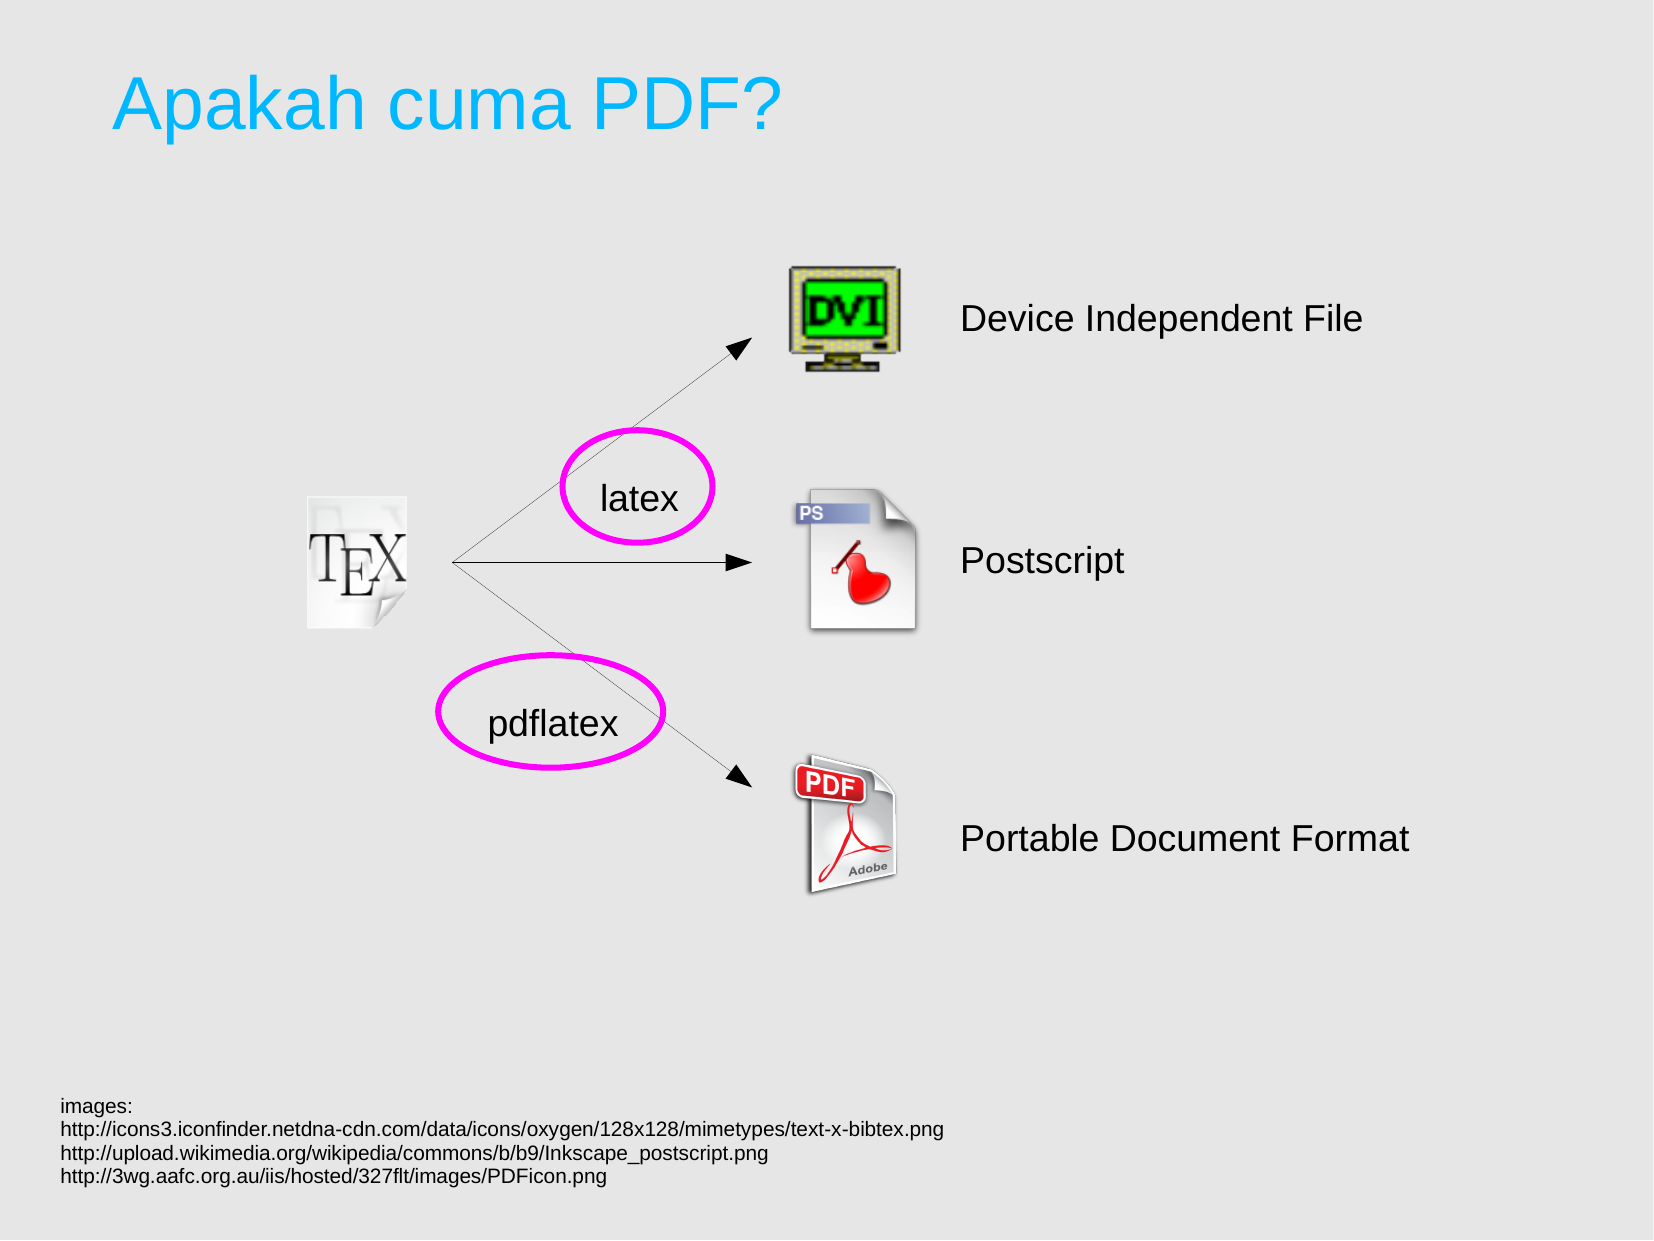

# Apakah cuma PDF?
Device Independent File
latex
Postscript
pdflatex
Portable Document Format
images:
http://icons3.iconfinder.netdna-cdn.com/data/icons/oxygen/128x128/mimetypes/text-x-bibtex.png
http://upload.wikimedia.org/wikipedia/commons/b/b9/Inkscape_postscript.png
http://3wg.aafc.org.au/iis/hosted/327flt/images/PDFicon.png